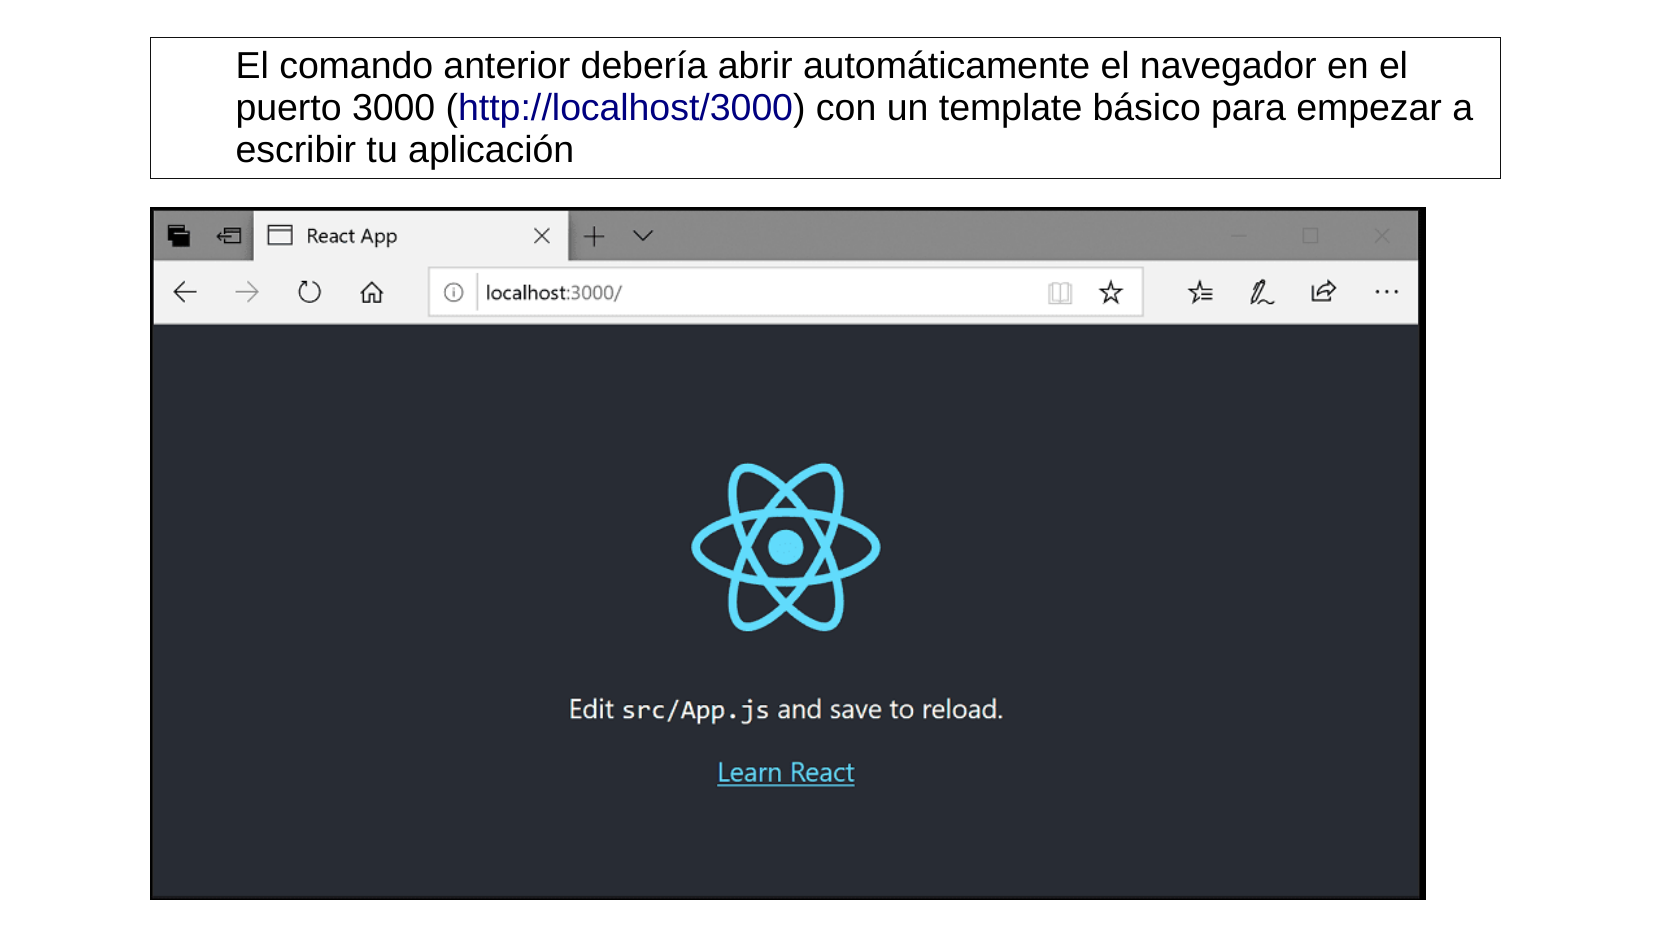

El comando anterior debería abrir automáticamente el navegador en el puerto 3000 (http://localhost/3000) con un template básico para empezar a escribir tu aplicación